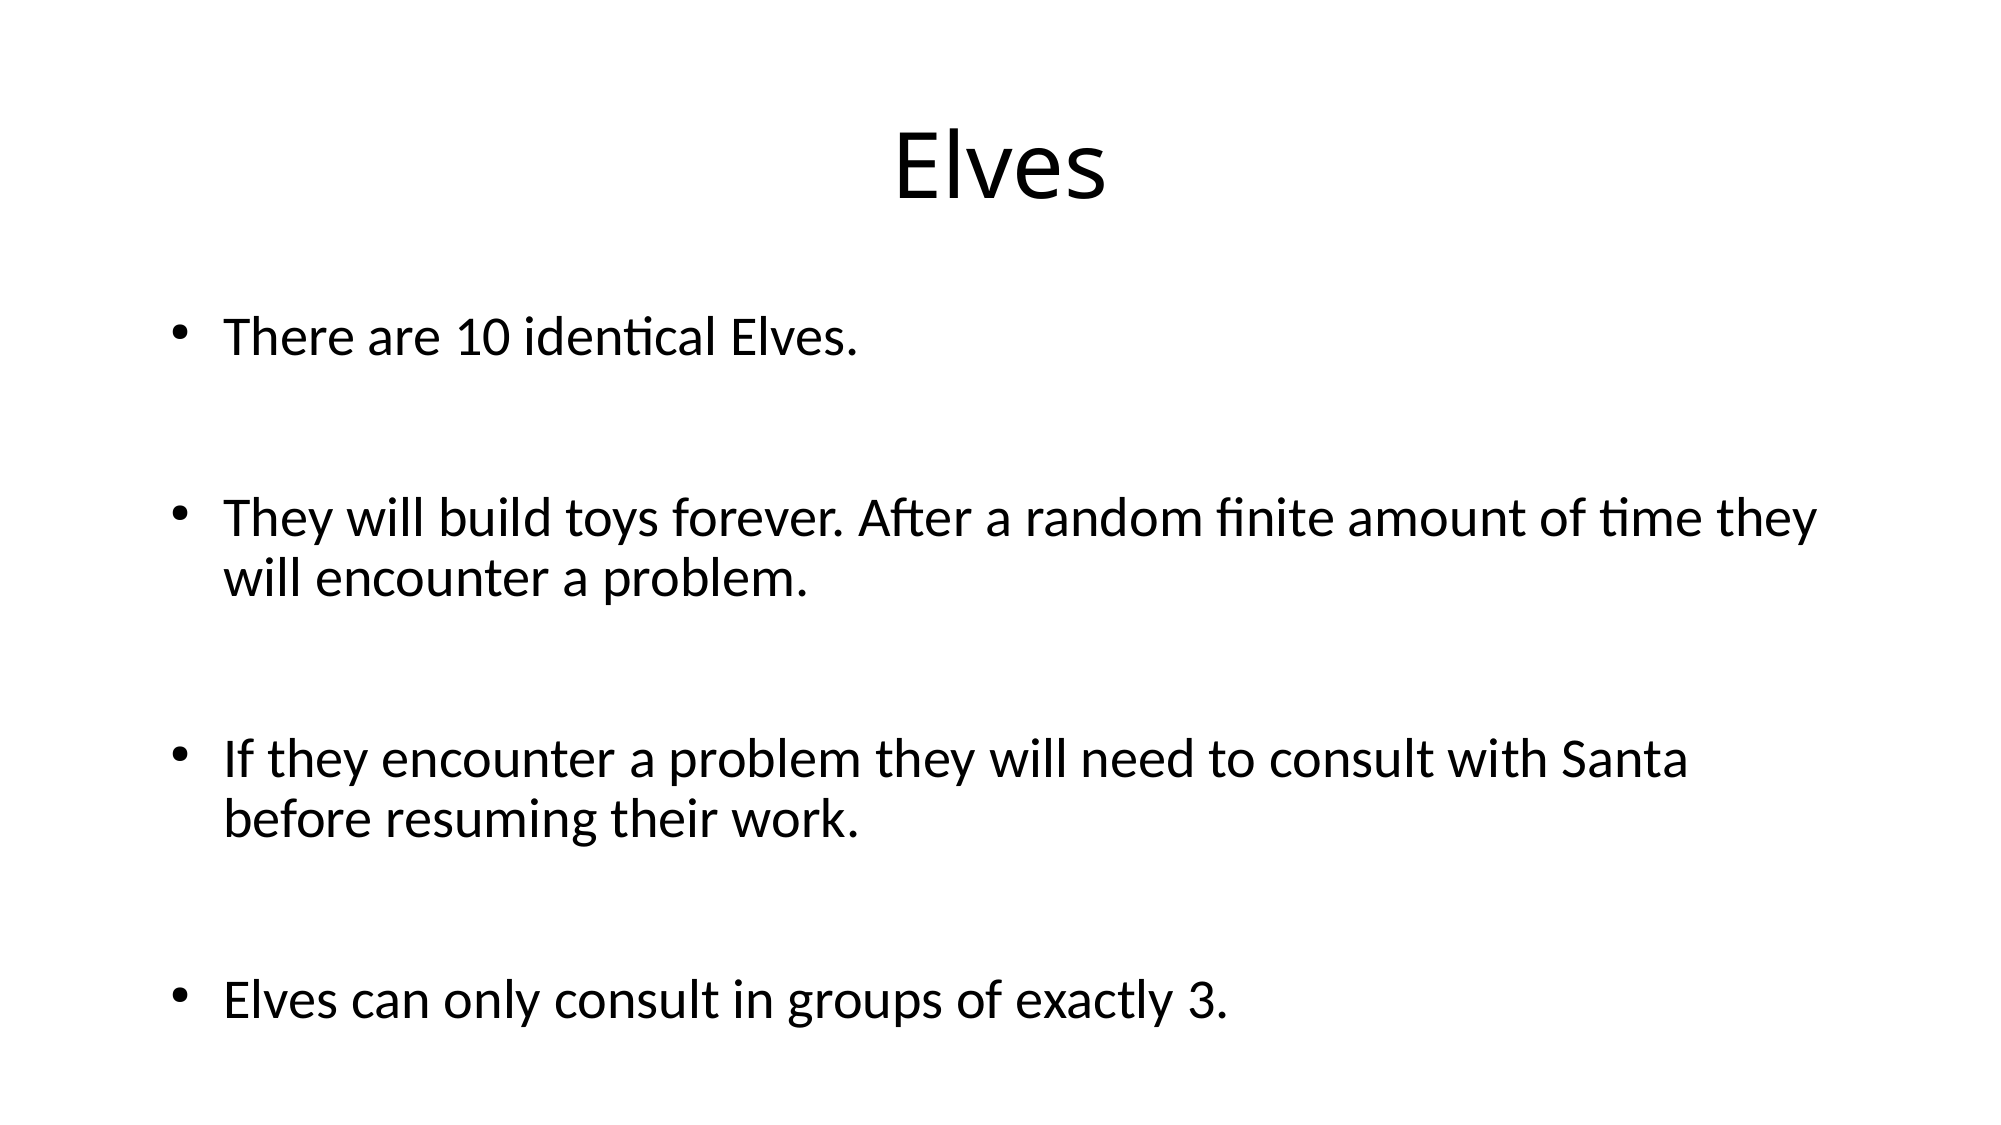

# Elves
There are 10 identical Elves.
They will build toys forever. After a random finite amount of time they will encounter a problem.
If they encounter a problem they will need to consult with Santa before resuming their work.
Elves can only consult in groups of exactly 3.